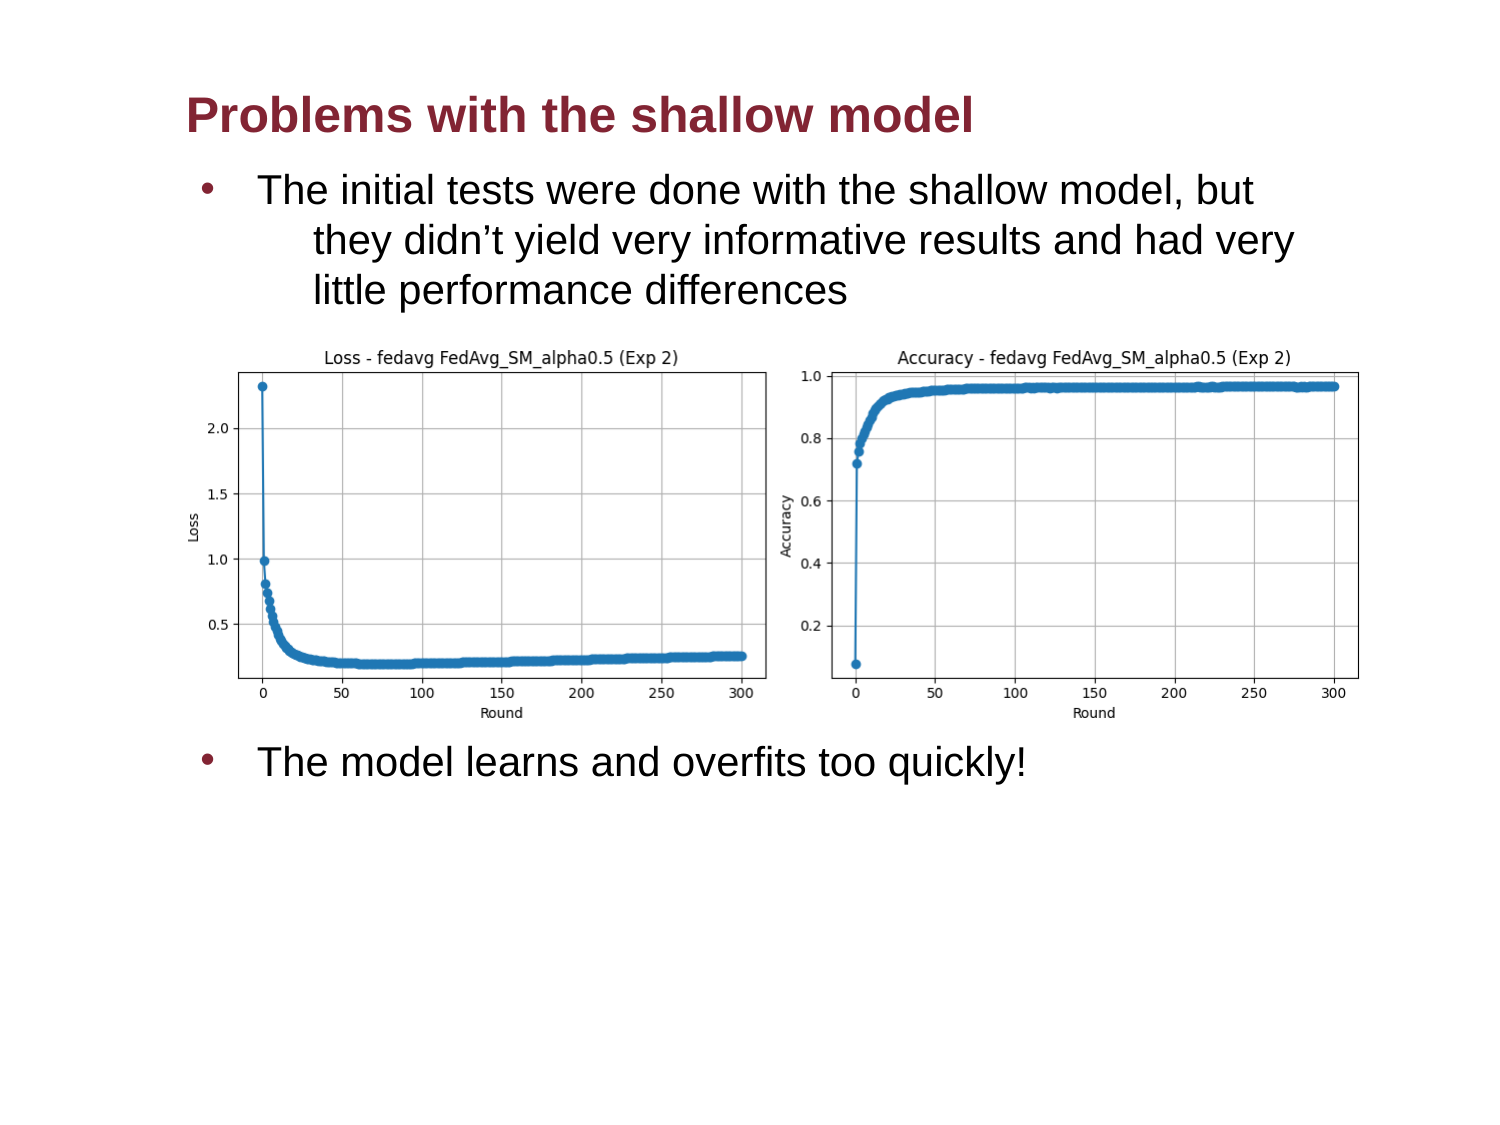

# Problems with the shallow model
The initial tests were done with the shallow model, but they didn’t yield very informative results and had very little performance differences
The model learns and overfits too quickly!
Fairness and Demographic Parity for multi-class classification
Pagina